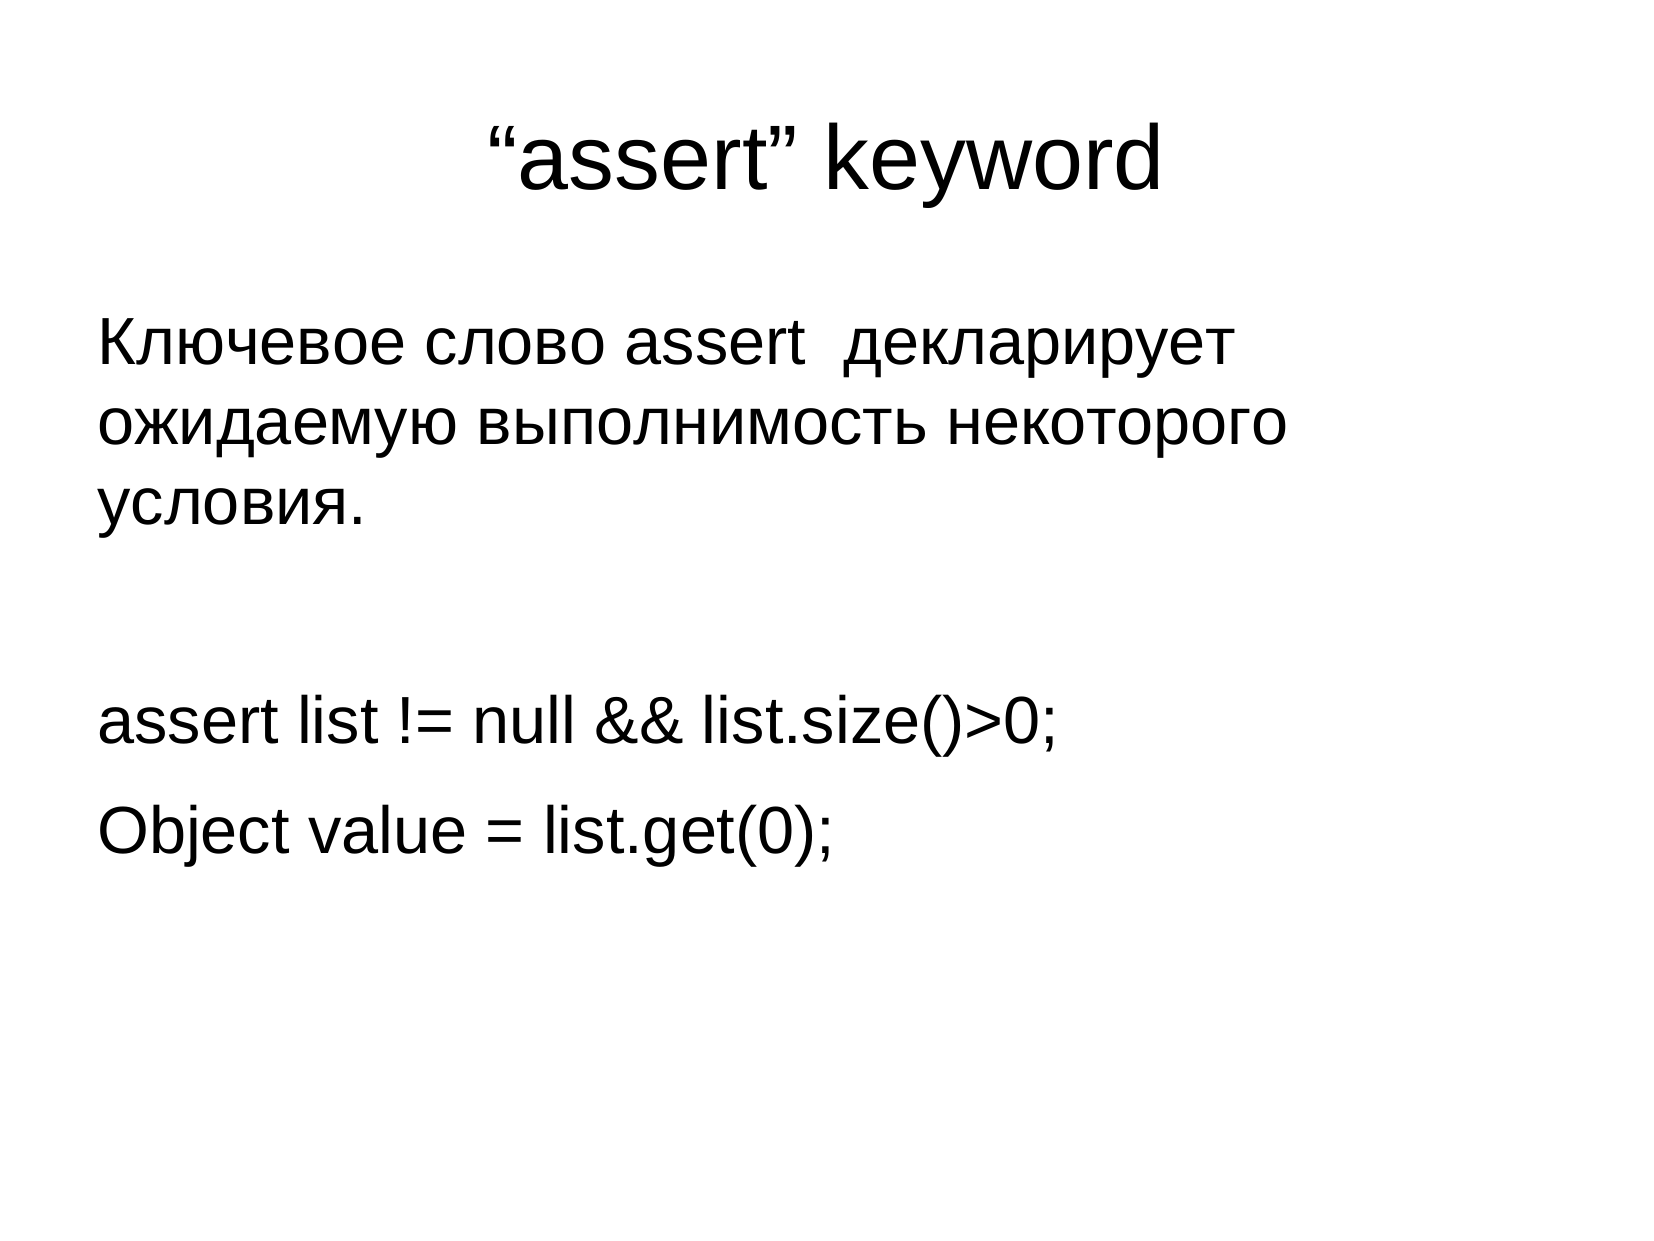

# “assert” keyword
Ключевое слово assert декларирует ожидаемую выполнимость некоторого условия.
assert list != null && list.size()>0;
Object value = list.get(0);